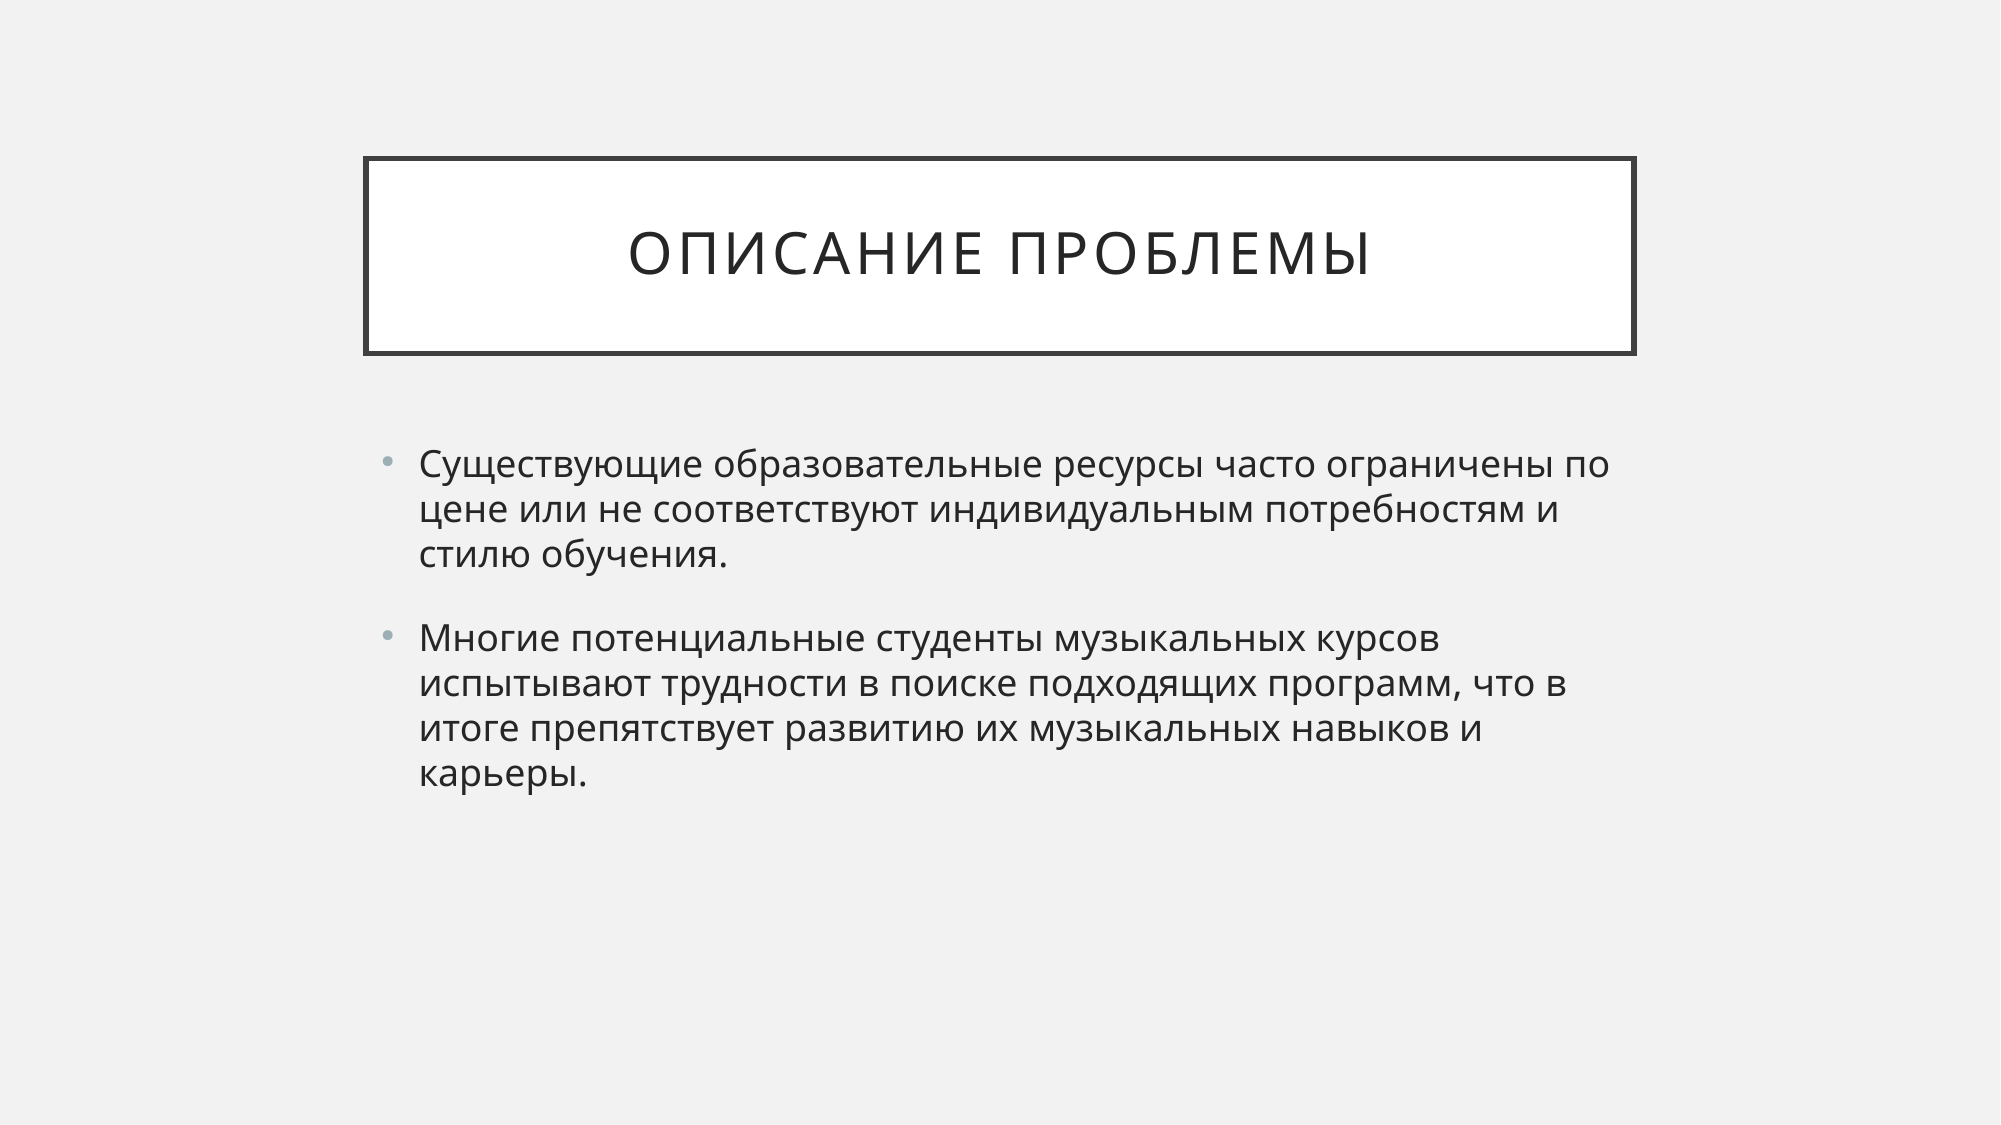

# Описание проблемы
Существующие образовательные ресурсы часто ограничены по цене или не соответствуют индивидуальным потребностям и стилю обучения.
Многие потенциальные студенты музыкальных курсов испытывают трудности в поиске подходящих программ, что в итоге препятствует развитию их музыкальных навыков и карьеры.